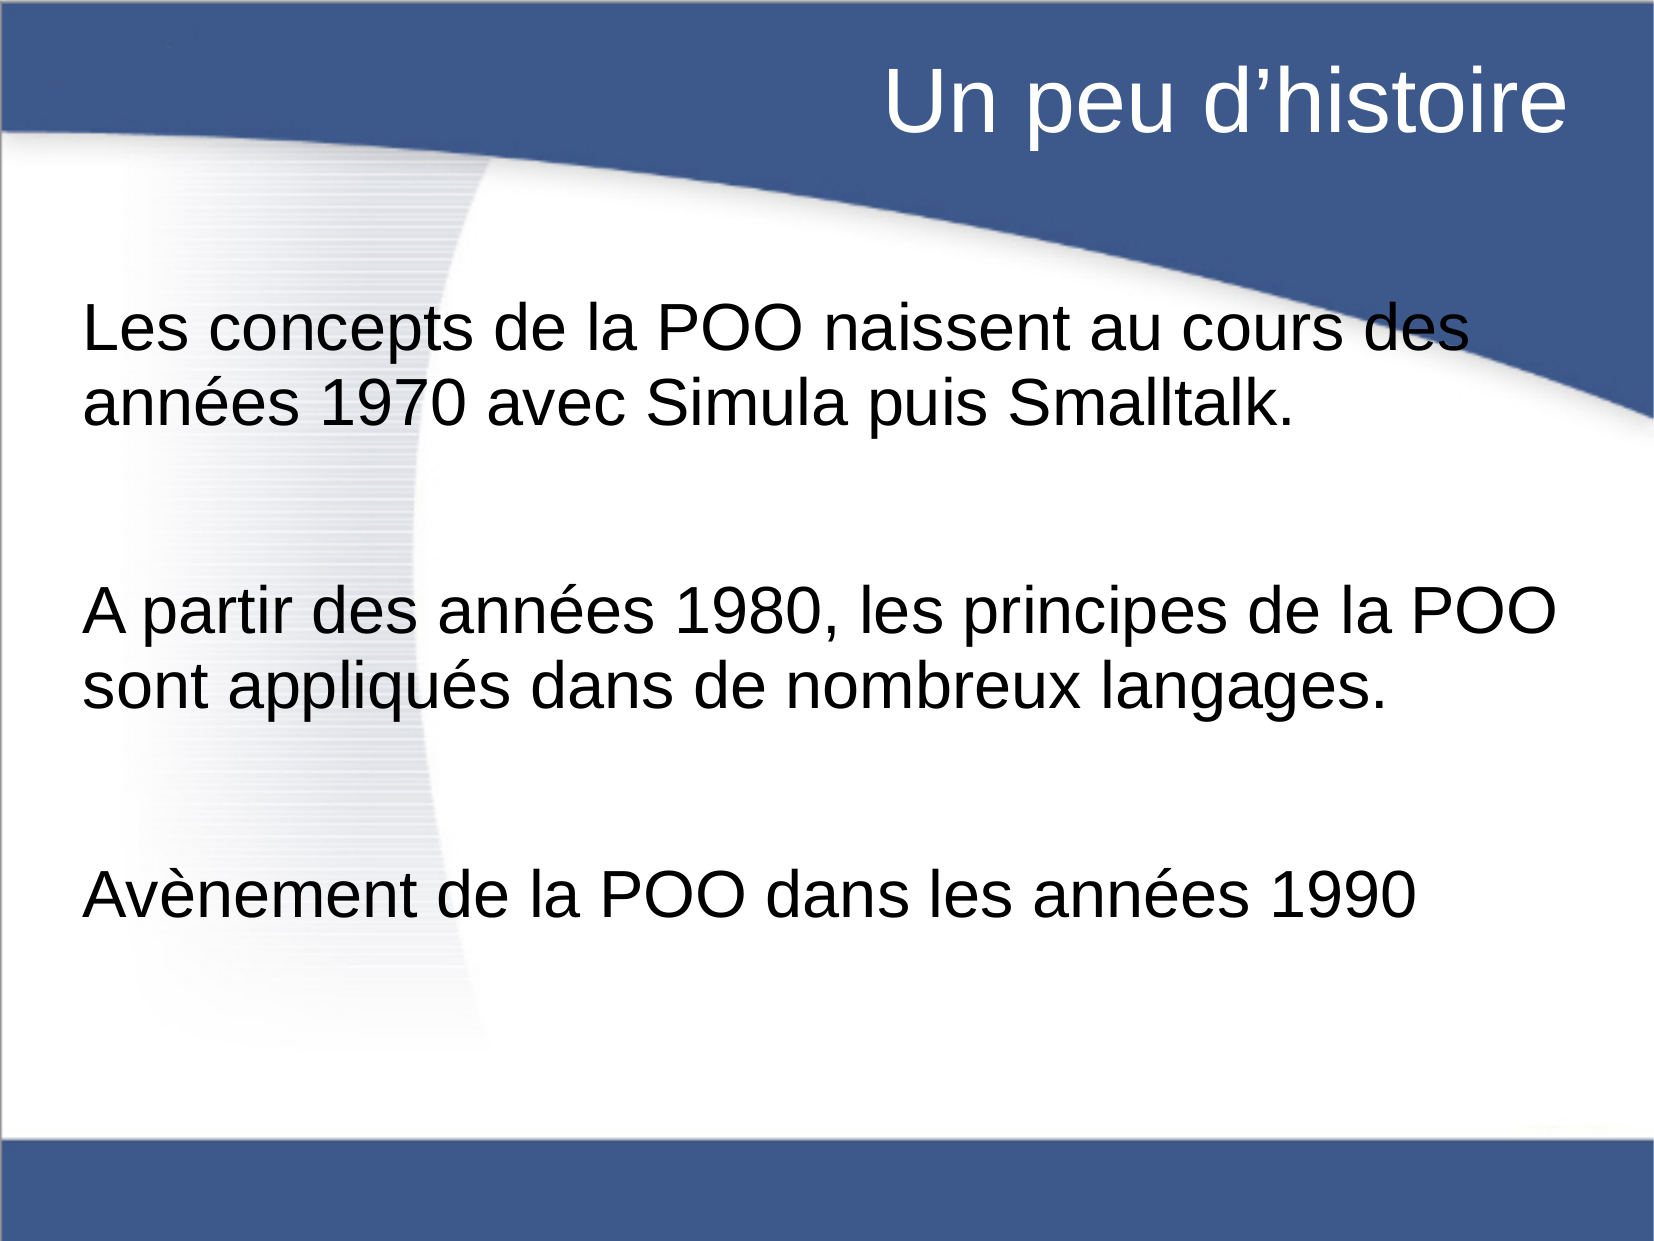

# Un peu d’histoire
Les concepts de la POO naissent au cours des années 1970 avec Simula puis Smalltalk.
A partir des années 1980, les principes de la POO sont appliqués dans de nombreux langages.
Avènement de la POO dans les années 1990